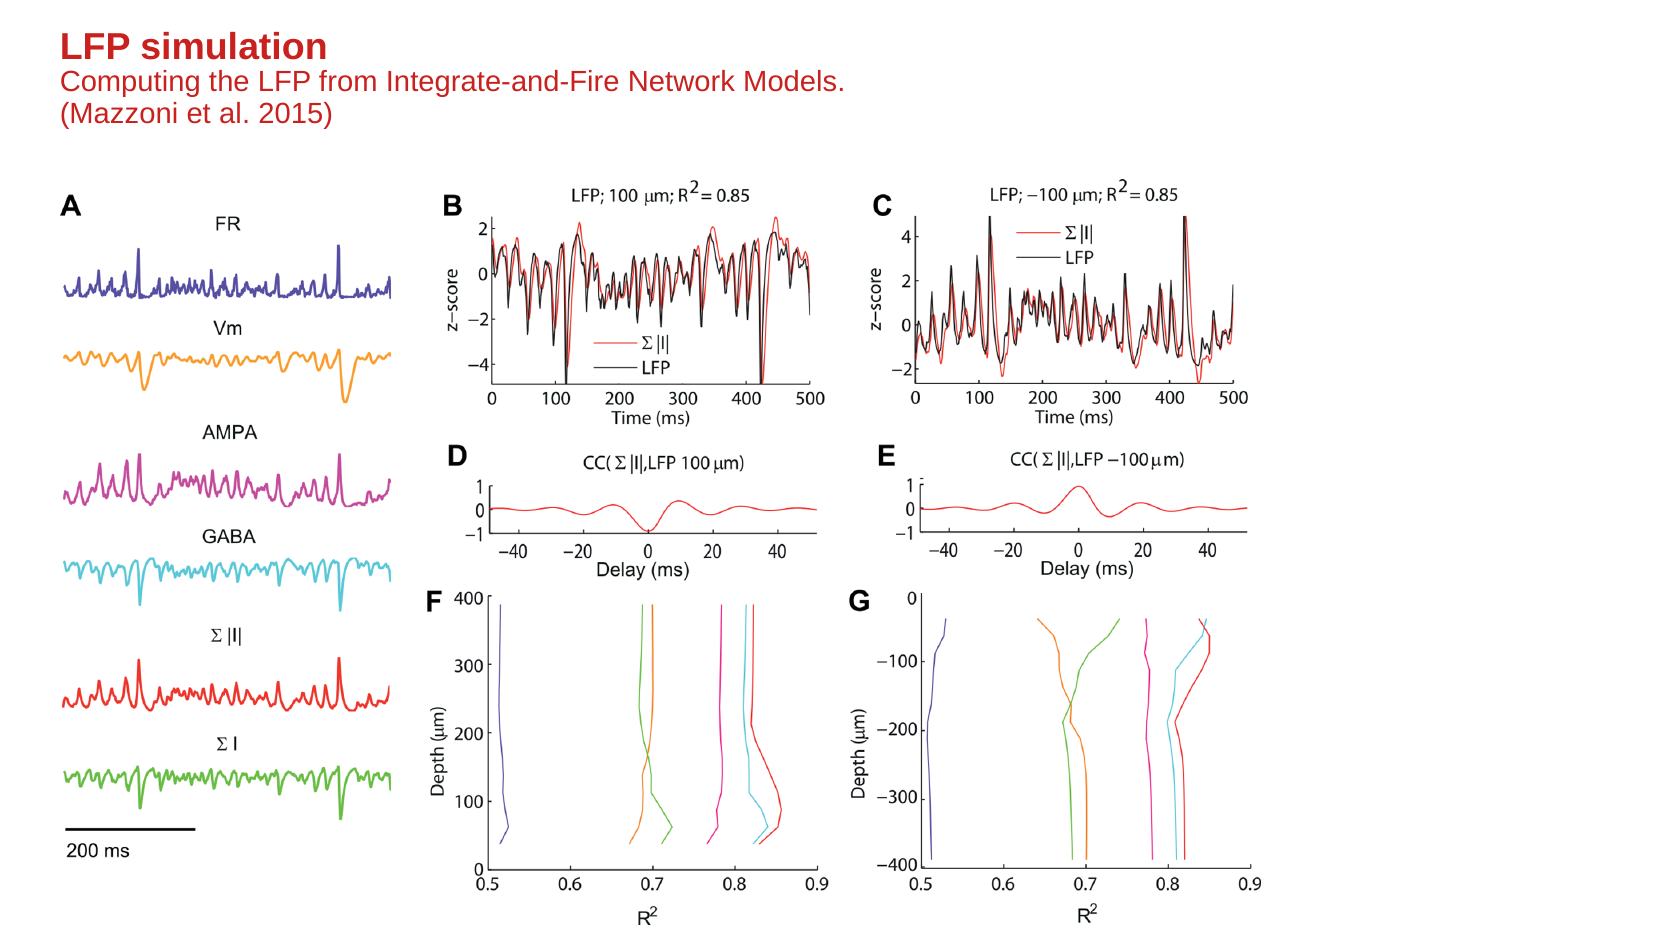

LFP simulation
Computing the LFP from Integrate-and-Fire Network Models.
(Mazzoni et al. 2015)